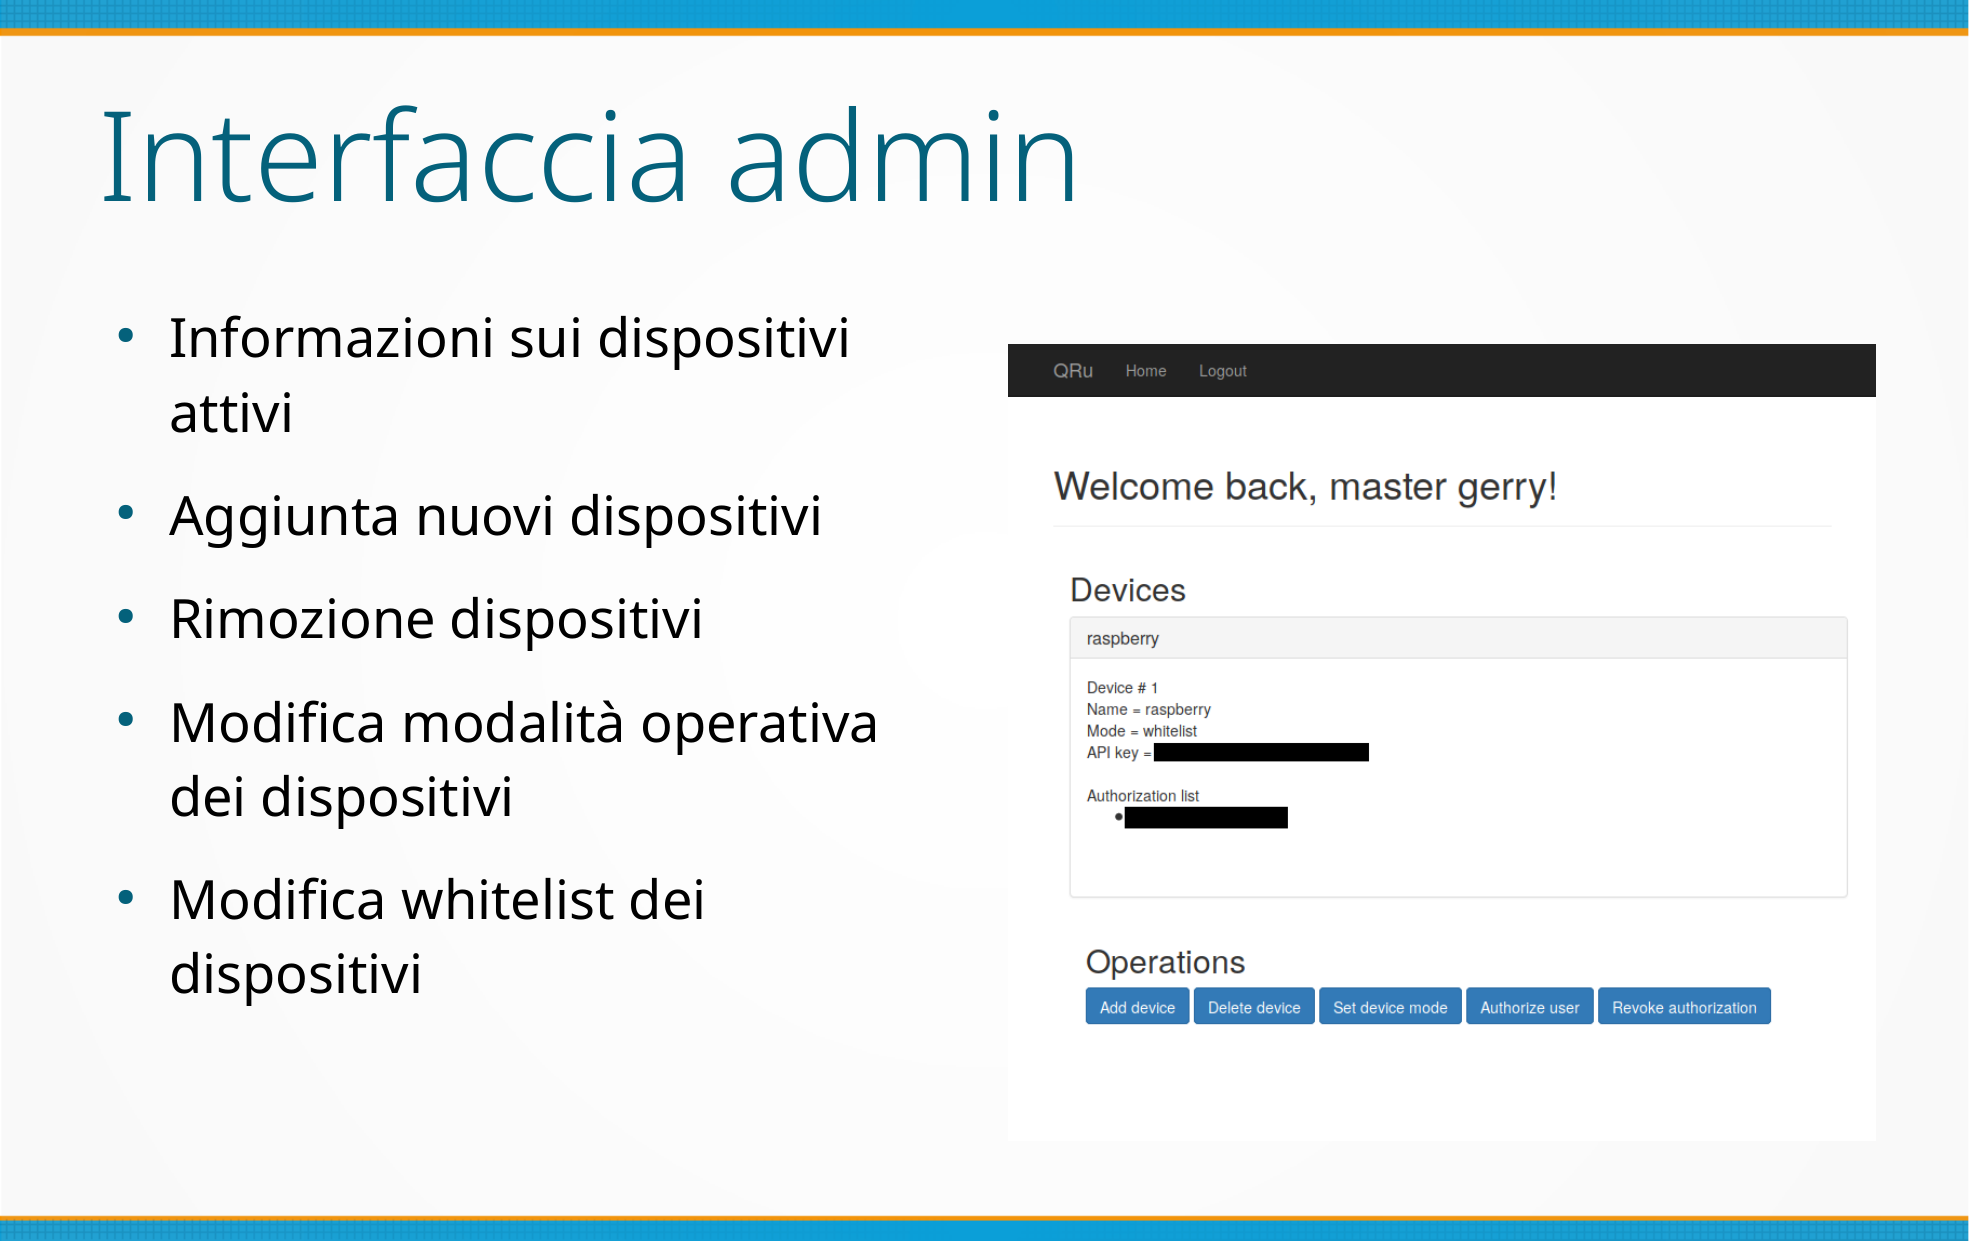

# Interfaccia admin
Informazioni sui dispositivi attivi
Aggiunta nuovi dispositivi
Rimozione dispositivi
Modifica modalità operativa dei dispositivi
Modifica whitelist dei dispositivi